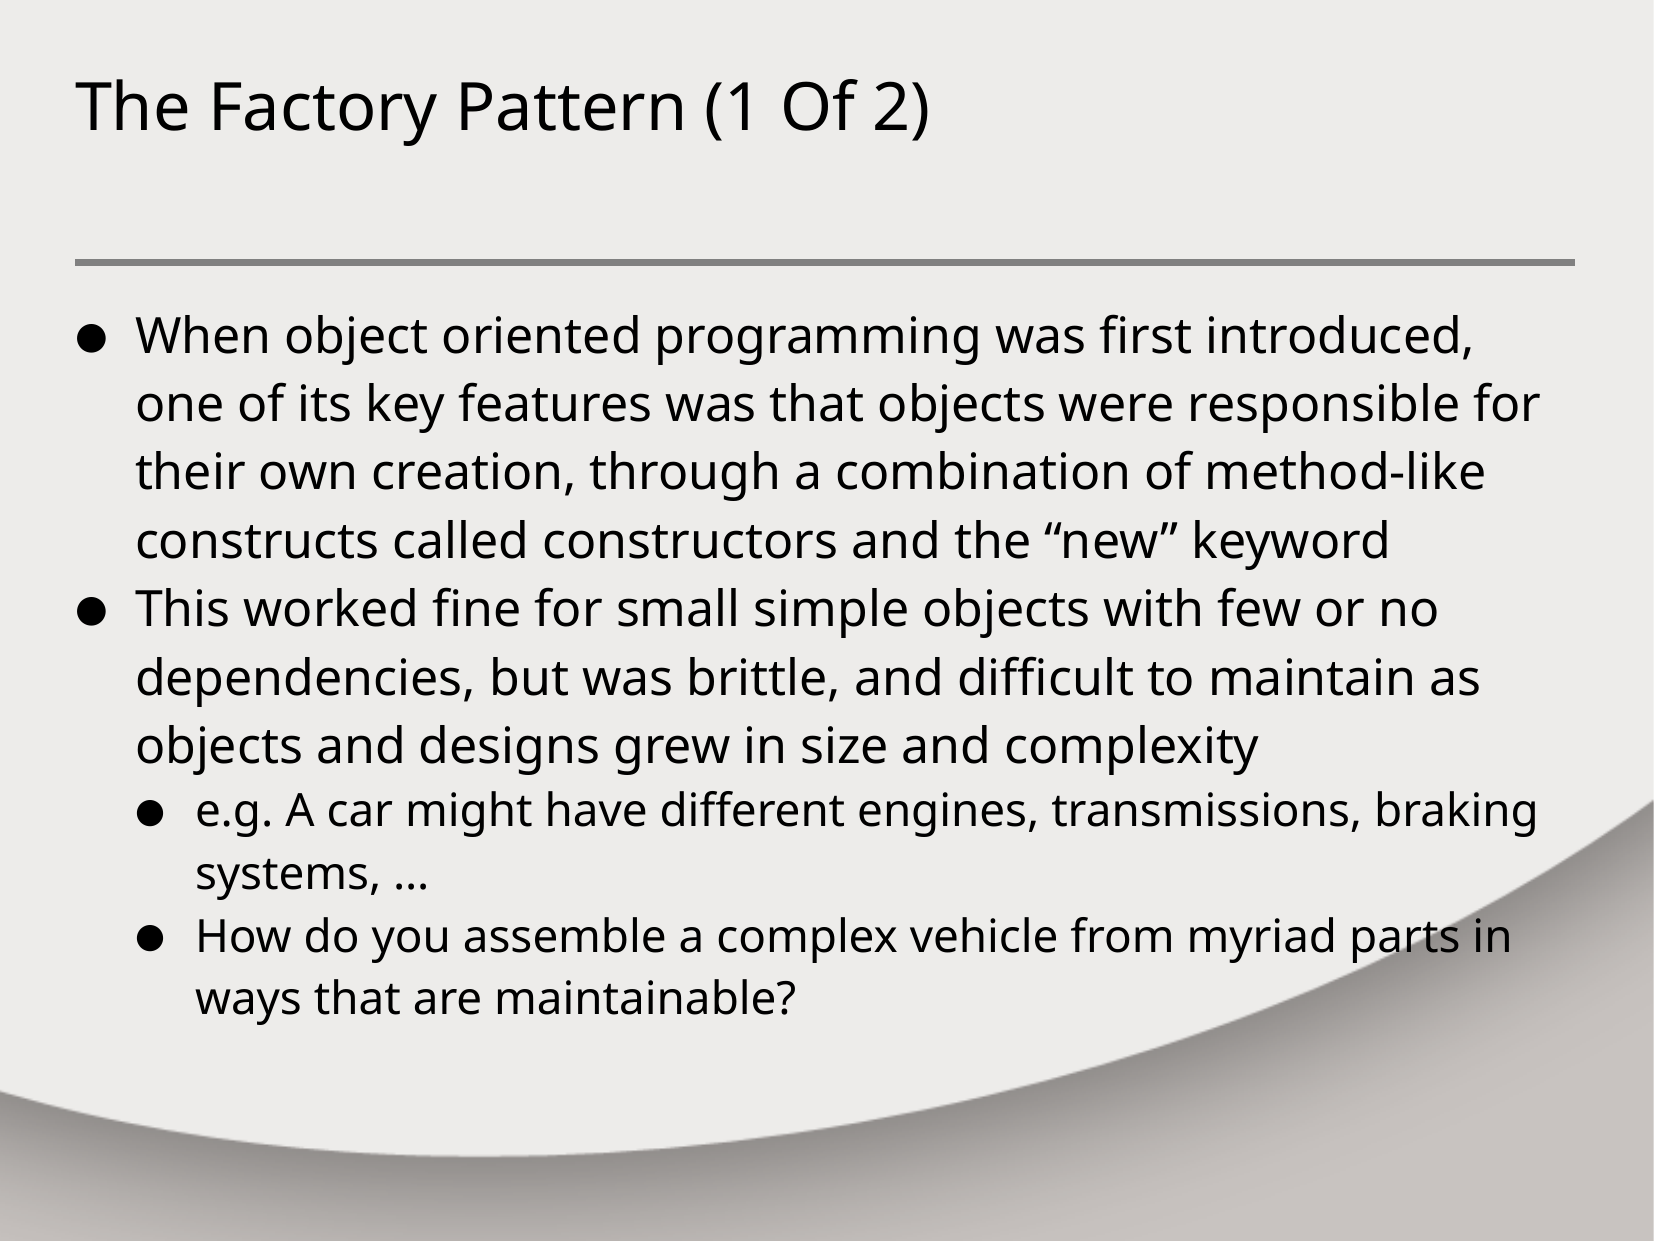

# The Factory Pattern (1 Of 2)
When object oriented programming was first introduced, one of its key features was that objects were responsible for their own creation, through a combination of method-like constructs called constructors and the “new” keyword
This worked fine for small simple objects with few or no dependencies, but was brittle, and difficult to maintain as objects and designs grew in size and complexity
e.g. A car might have different engines, transmissions, braking systems, …
How do you assemble a complex vehicle from myriad parts in ways that are maintainable?